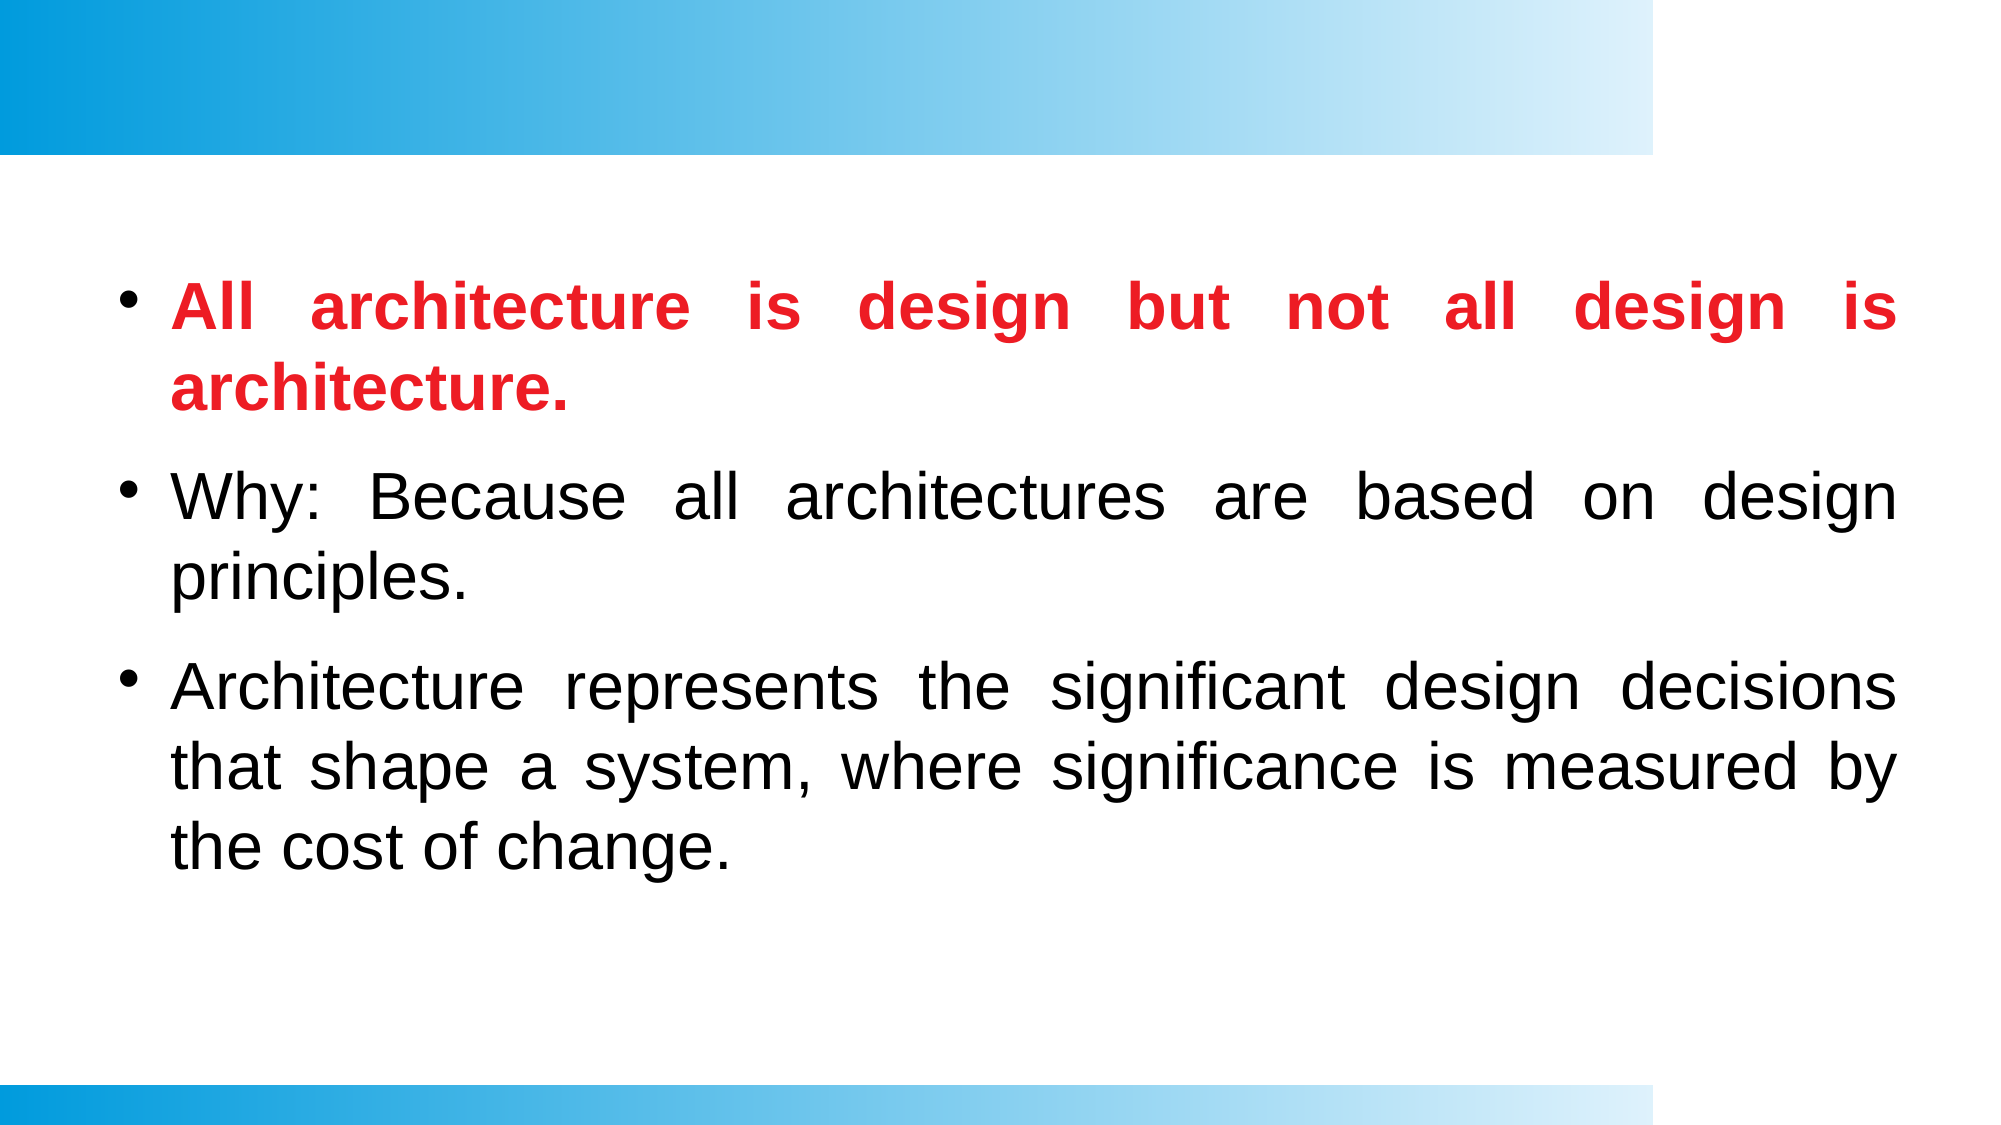

#
All architecture is design but not all design is architecture.
Why: Because all architectures are based on design principles.
Architecture represents the significant design decisions that shape a system, where significance is measured by the cost of change.